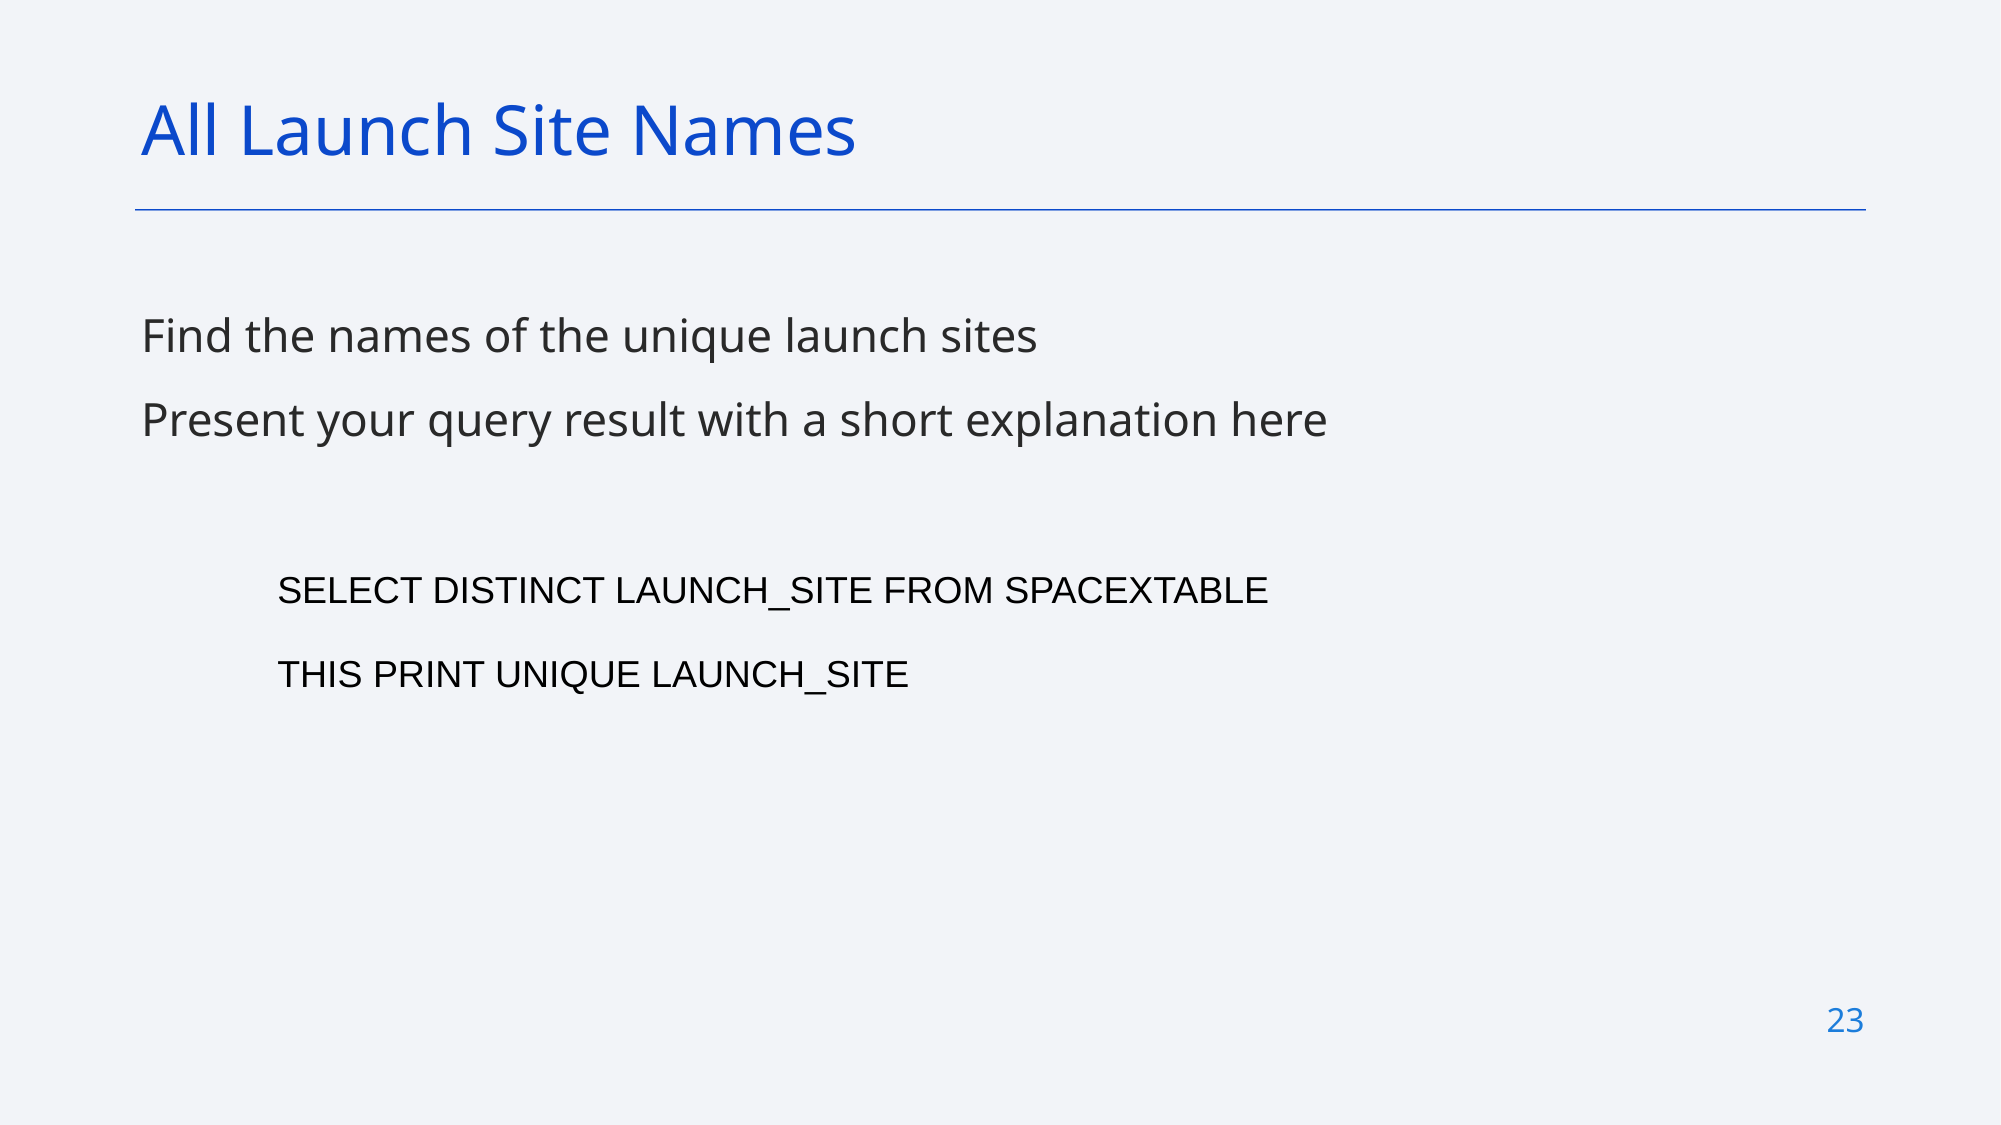

All Launch Site Names
# Find the names of the unique launch sites
Present your query result with a short explanation here
SELECT DISTINCT LAUNCH_SITE FROM SPACEXTABLE
THIS PRINT UNIQUE LAUNCH_SITE
23